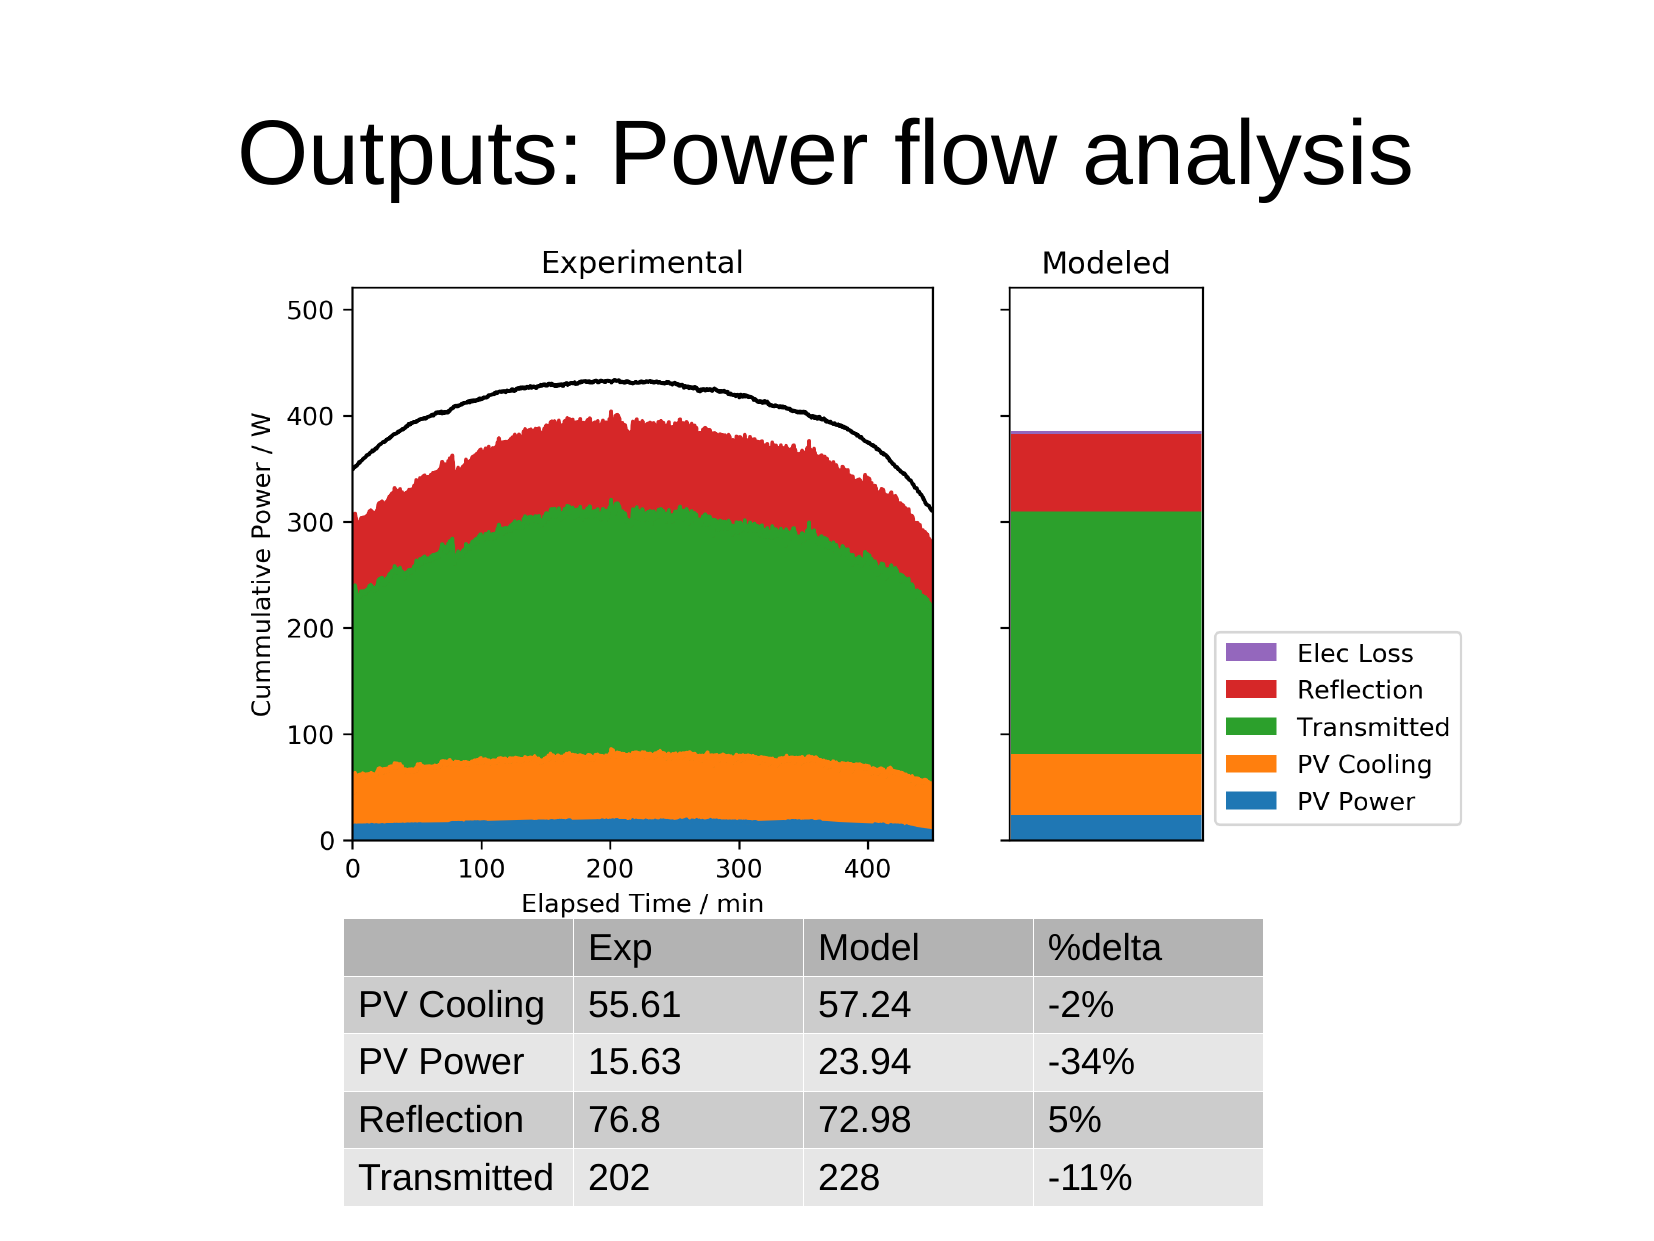

# Outputs: Power flow analysis
| | Exp | Model | %delta |
| --- | --- | --- | --- |
| PV Cooling | 55.61 | 57.24 | -2% |
| PV Power | 15.63 | 23.94 | -34% |
| Reflection | 76.8 | 72.98 | 5% |
| Transmitted | 202 | 228 | -11% |